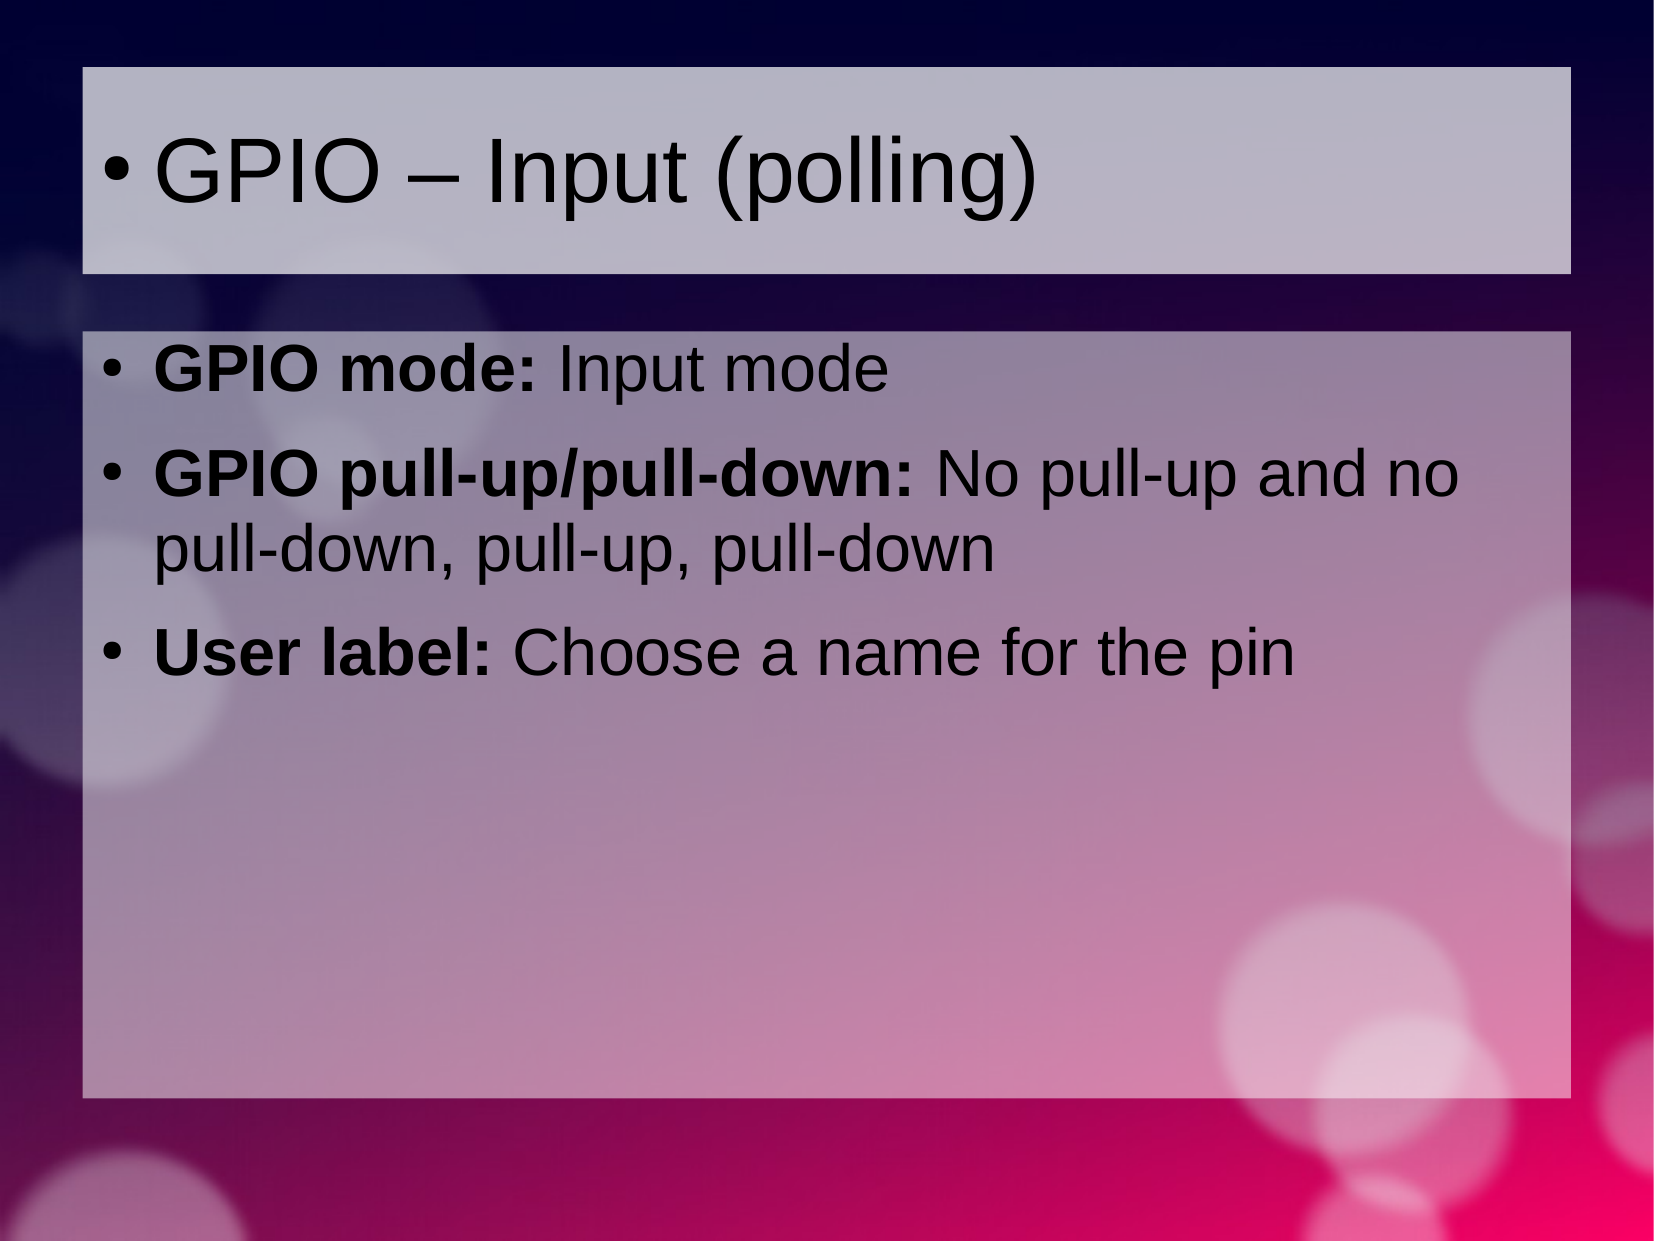

# GPIO – Input (polling)
GPIO mode: Input mode
GPIO pull-up/pull-down: No pull-up and no pull-down, pull-up, pull-down
User label: Choose a name for the pin